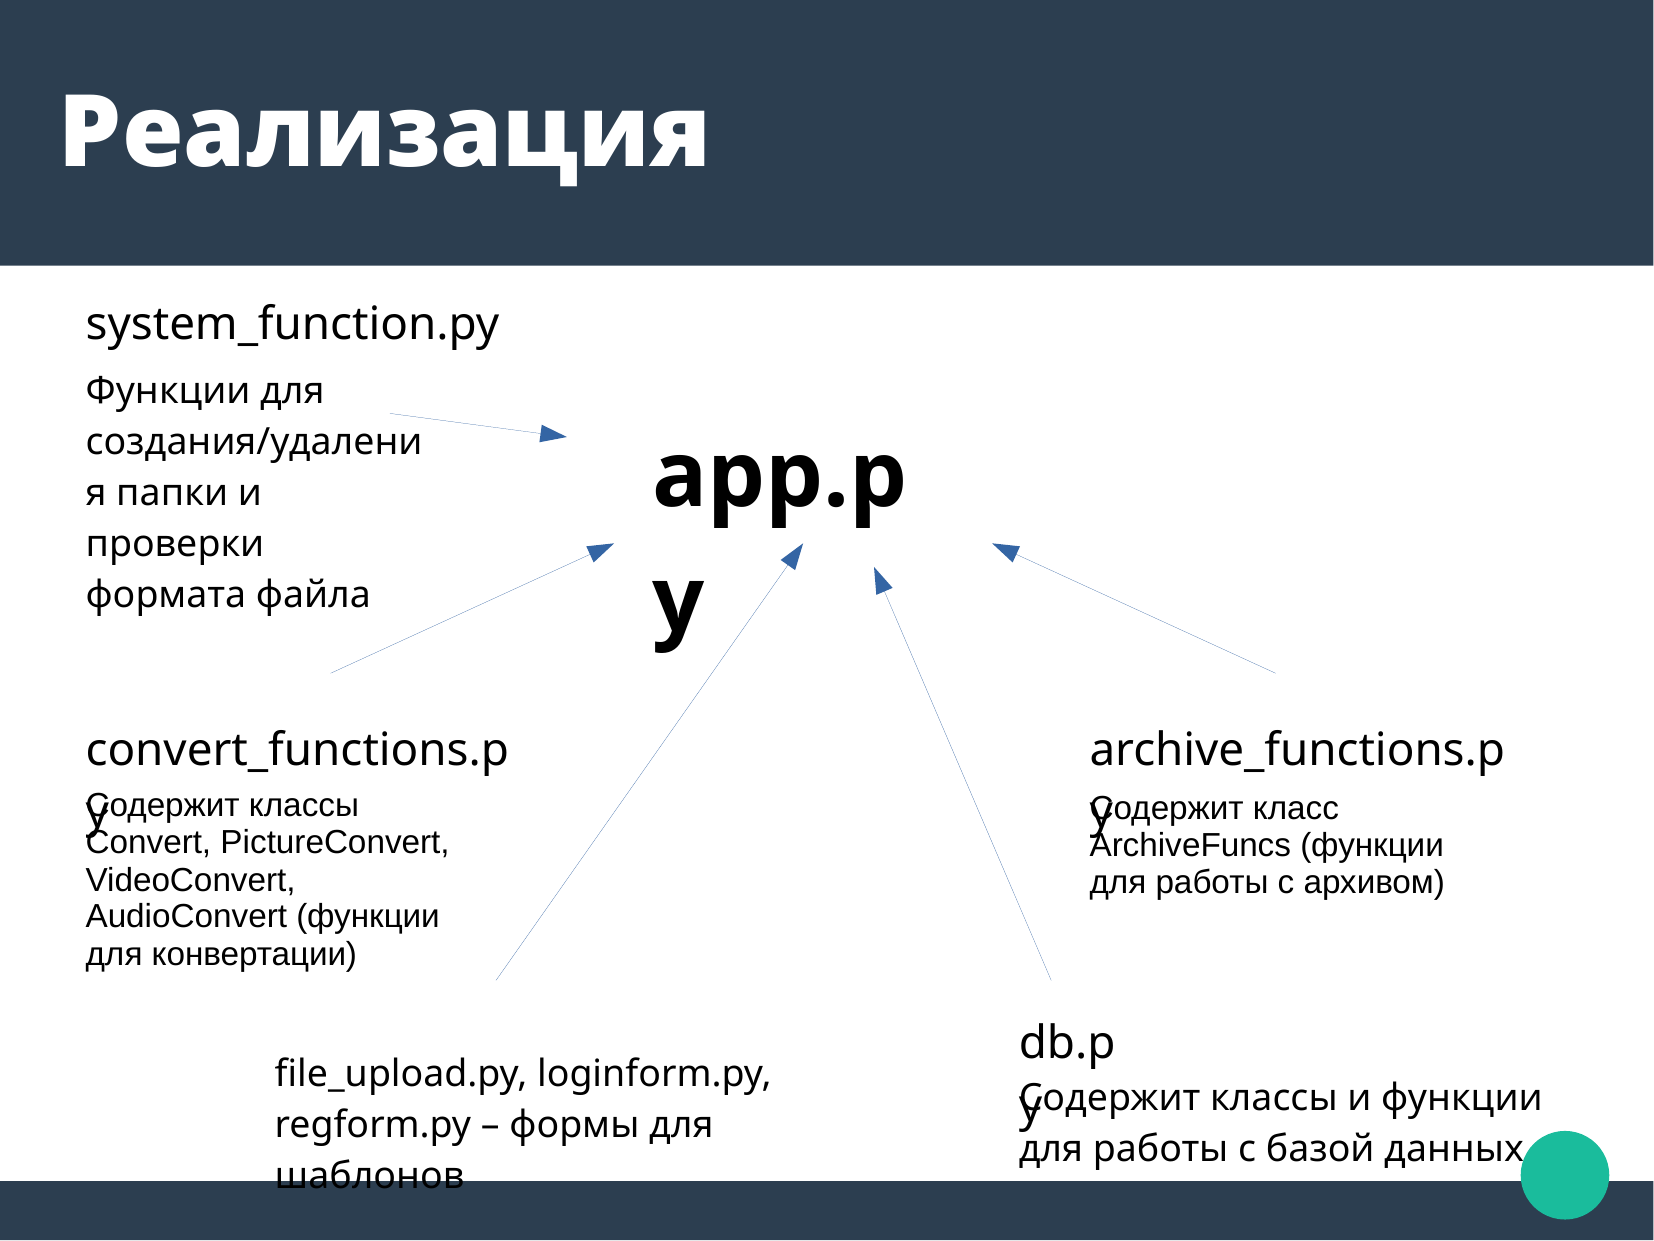

# Реализация
system_function.py
Функции для создания/удаления папки и проверки формата файла
app.py
convert_functions.py
archive_functions.py
Содержит классы Convert, PictureConvert, VideoConvert, AudioConvert (функции для конвертации)
Содержит класс ArchiveFuncs (функции для работы с архивом)
db.py
file_upload.py, loginform.py, regform.py – формы для шаблонов
Содержит классы и функции для работы с базой данных